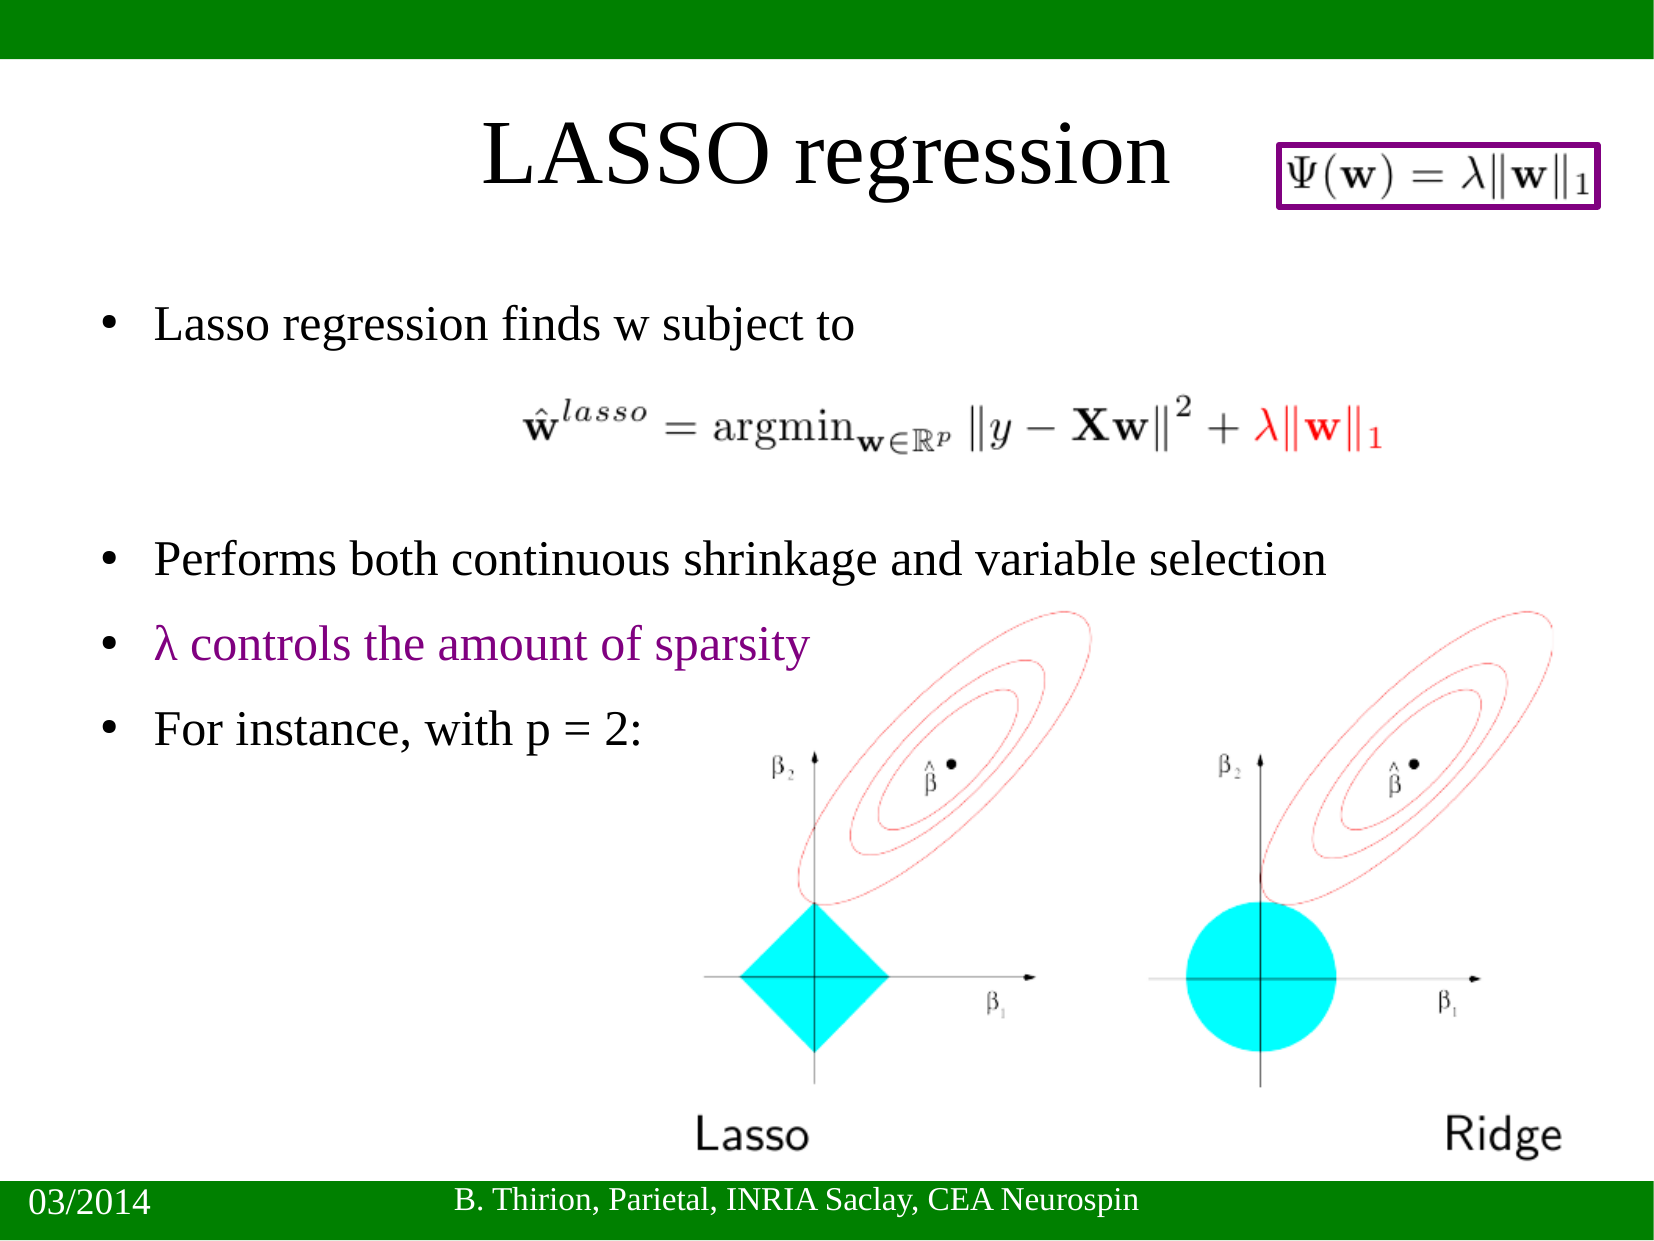

# LASSO regression
Lasso regression finds w subject to
Performs both continuous shrinkage and variable selection
λ controls the amount of sparsity
For instance, with p = 2: